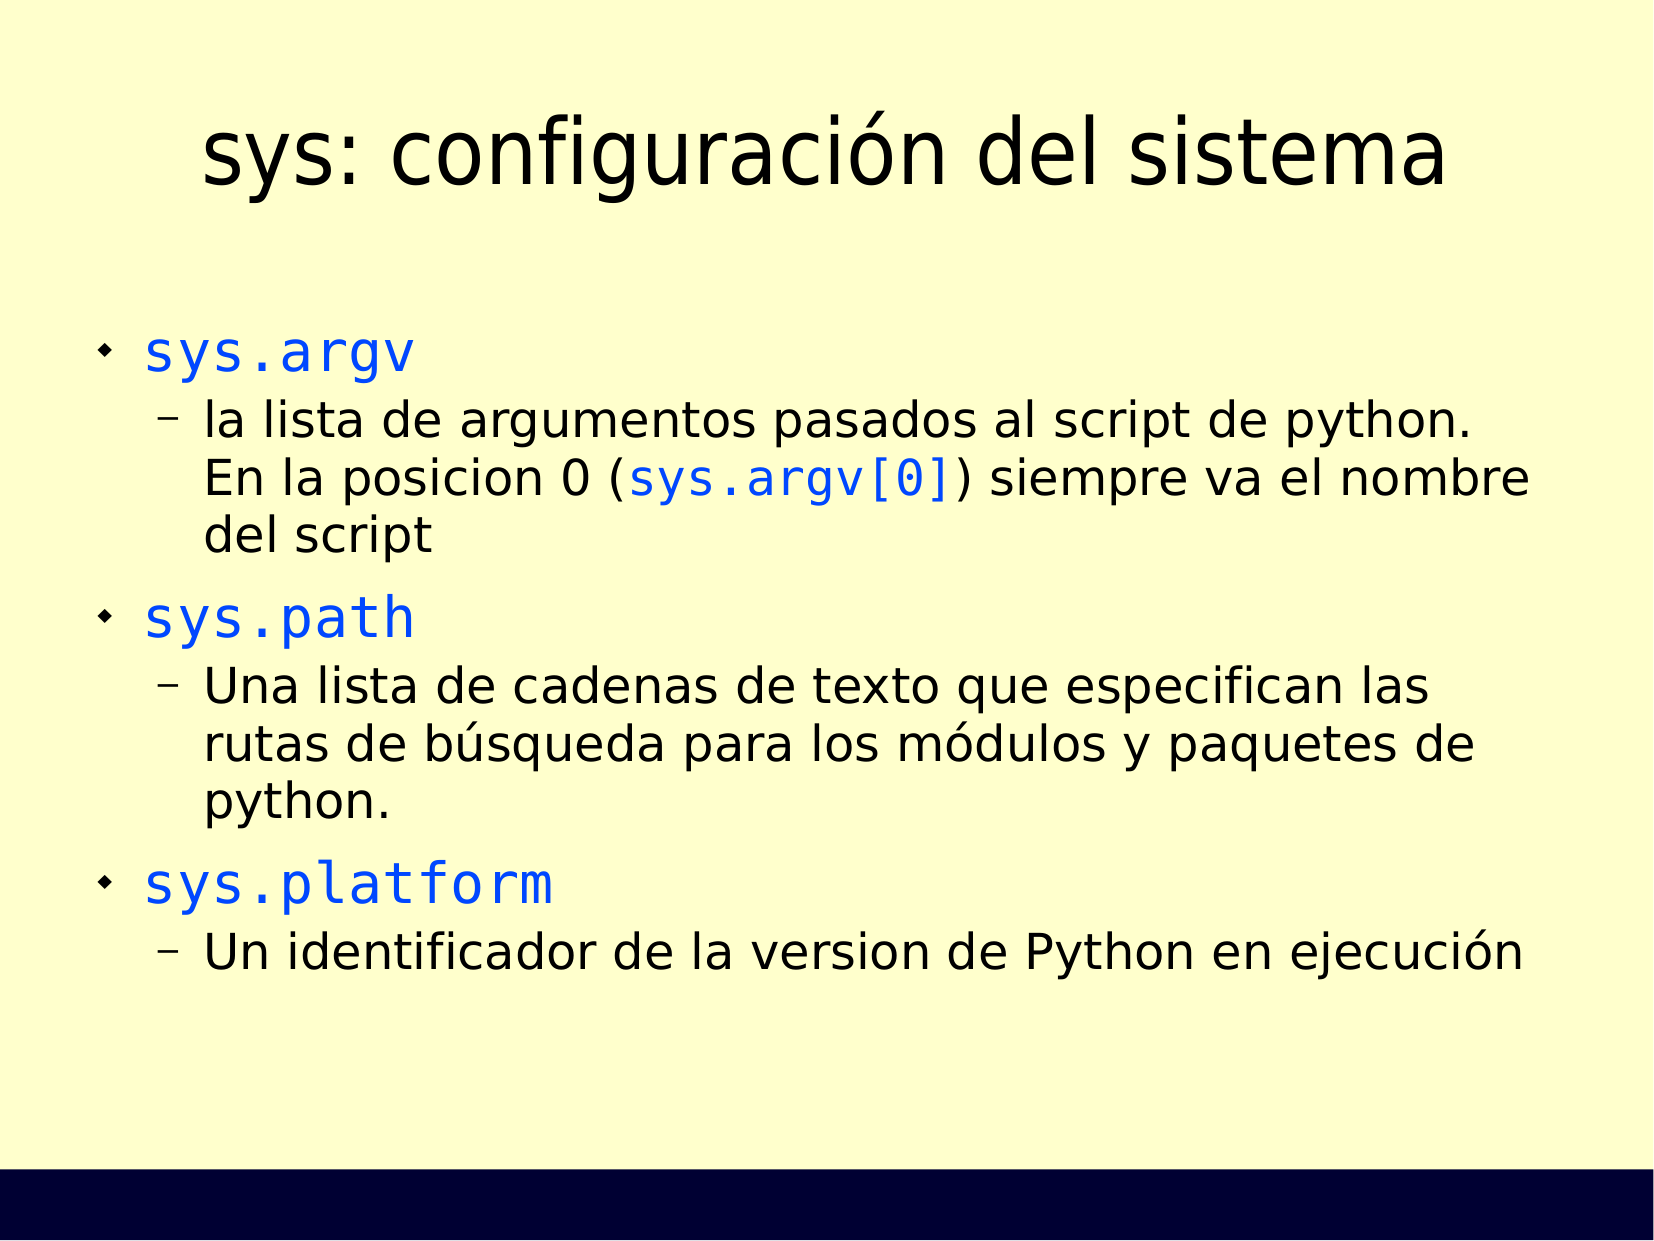

# sys: configuración del sistema
sys.argv
la lista de argumentos pasados al script de python. En la posicion 0 (sys.argv[0]) siempre va el nombre del script
sys.path
Una lista de cadenas de texto que especifican las rutas de búsqueda para los módulos y paquetes de python.
sys.platform
Un identificador de la version de Python en ejecución